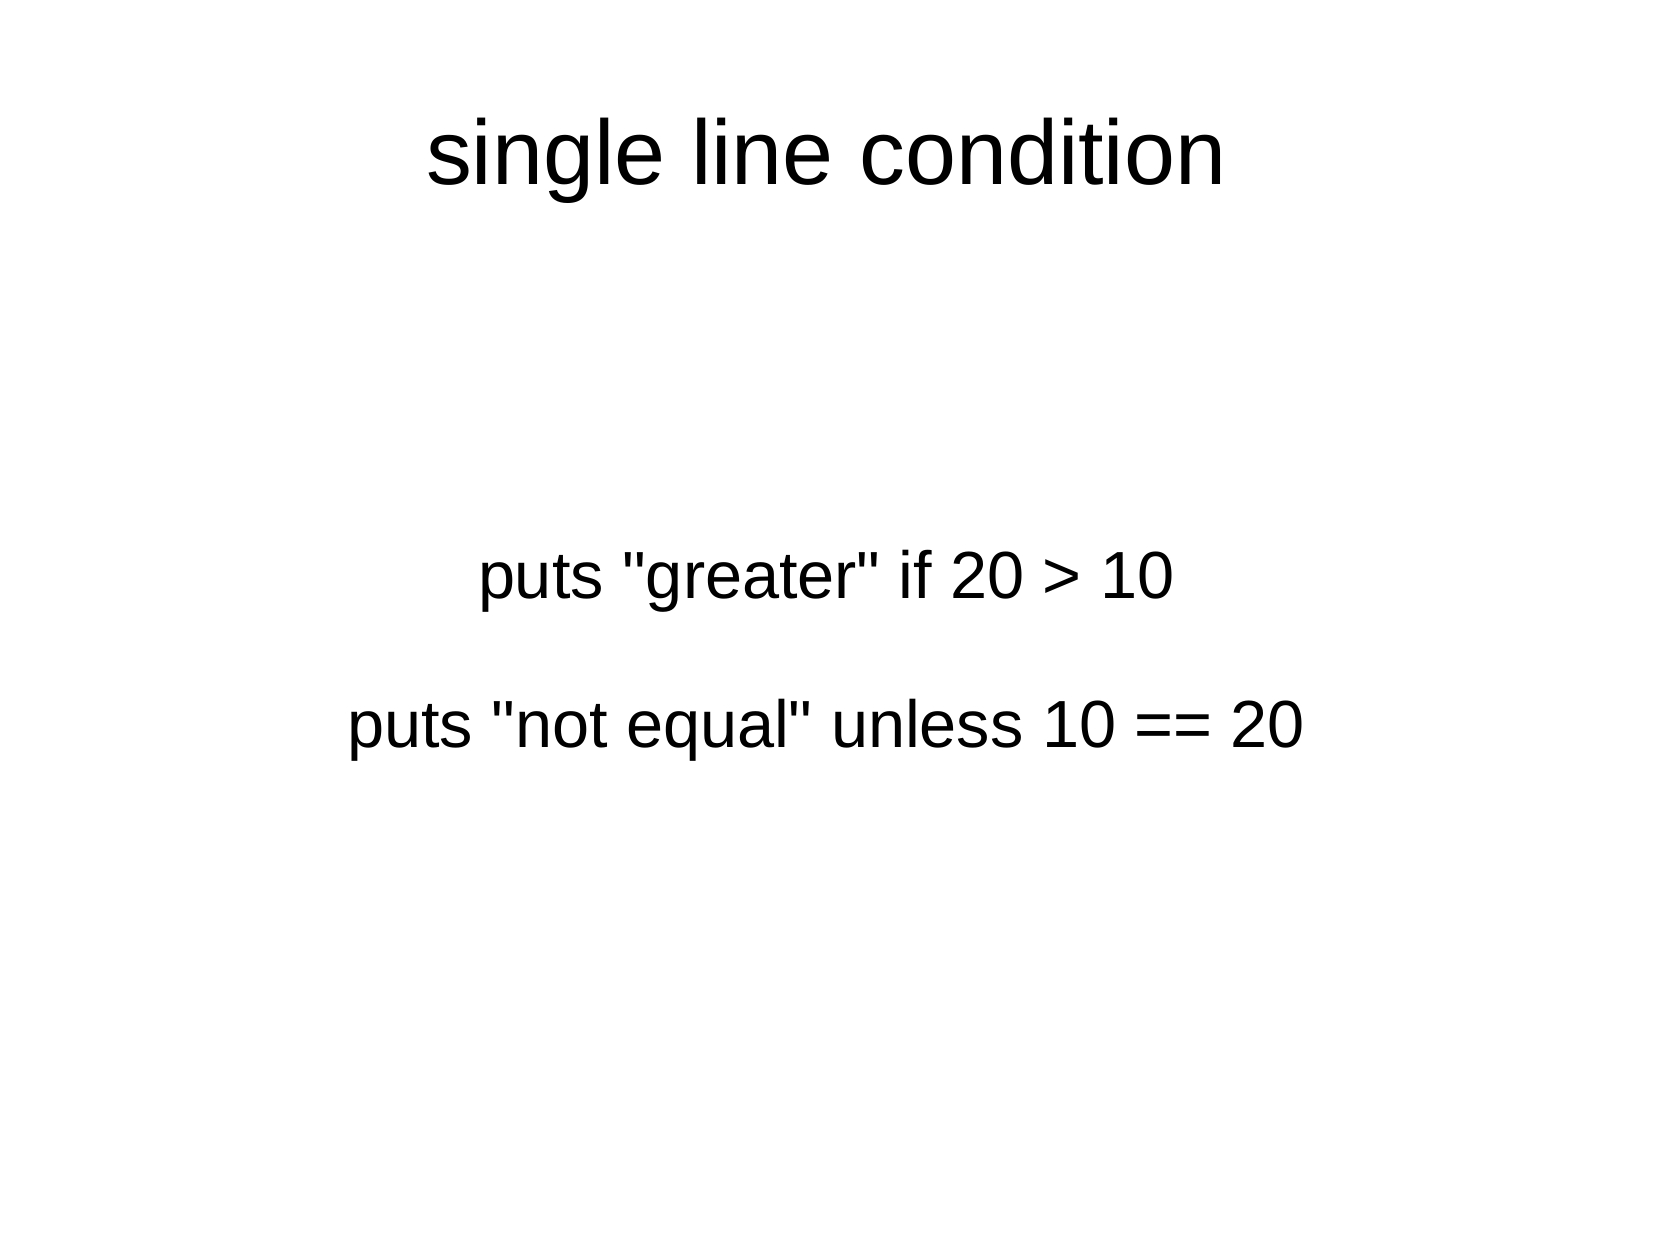

# single line condition
puts "greater" if 20 > 10
puts "not equal" unless 10 == 20